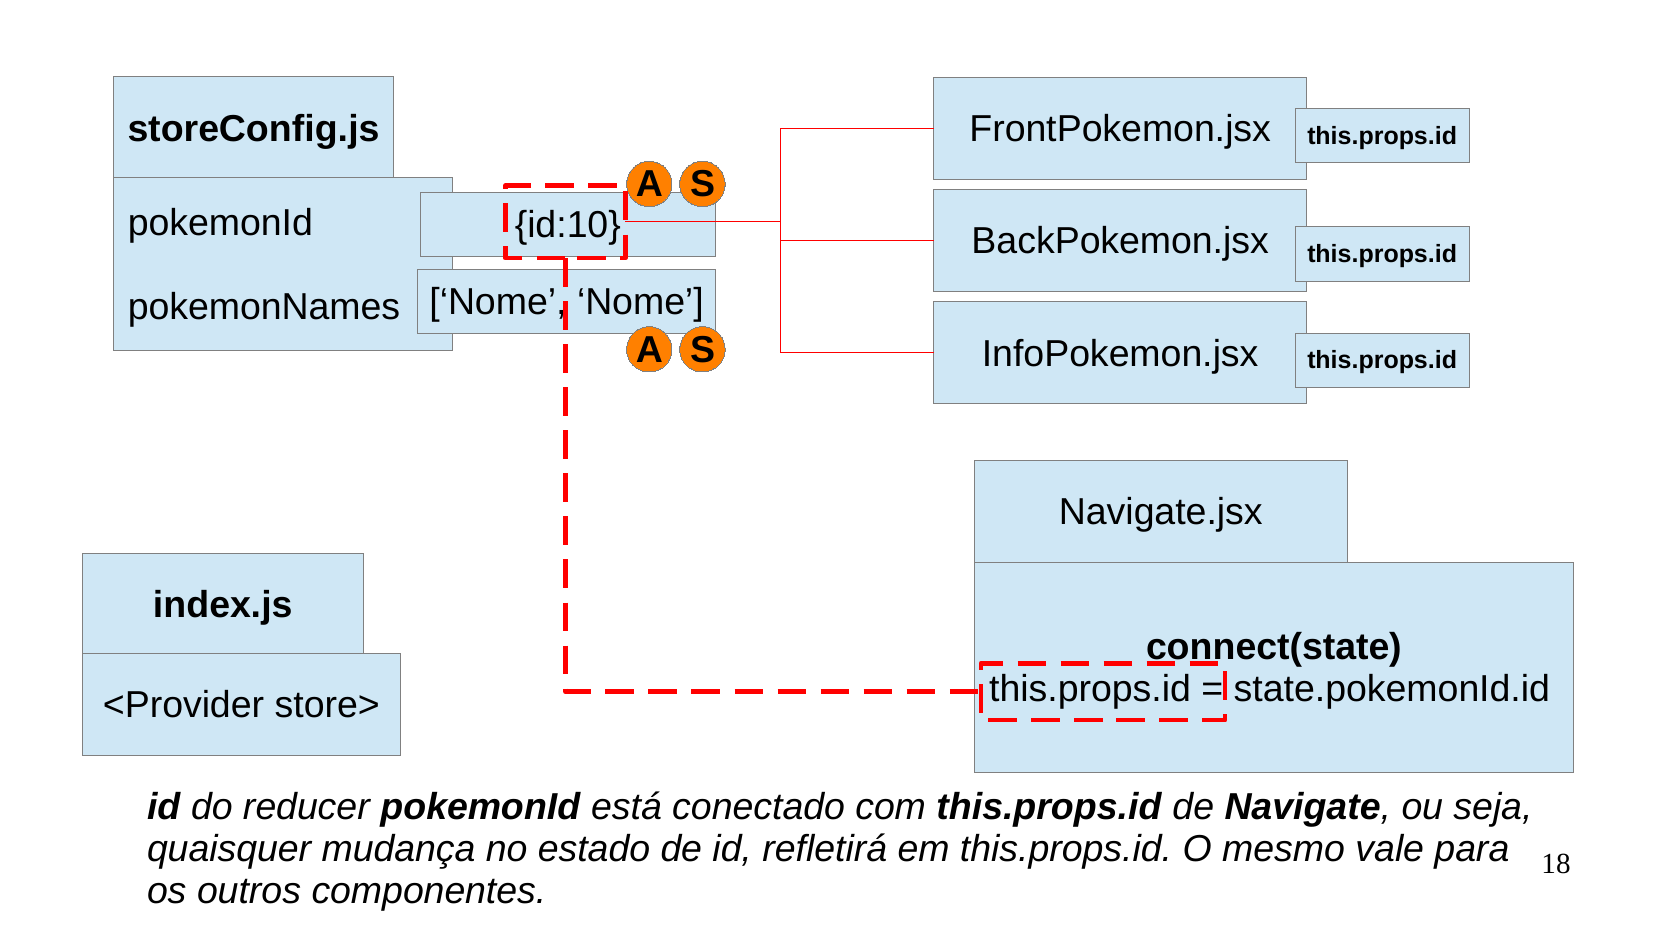

storeConfig.js
FrontPokemon.jsx
this.props.id
A
S
pokemonId
pokemonNames
BackPokemon.jsx
{id:10}
this.props.id
[‘Nome’, ‘Nome’]
InfoPokemon.jsx
A
S
this.props.id
Navigate.jsx
index.js
connect(state)
this.props.id = state.pokemonId.id
<Provider store>
id do reducer pokemonId está conectado com this.props.id de Navigate, ou seja,
quaisquer mudança no estado de id, refletirá em this.props.id. O mesmo vale para
os outros componentes.
18